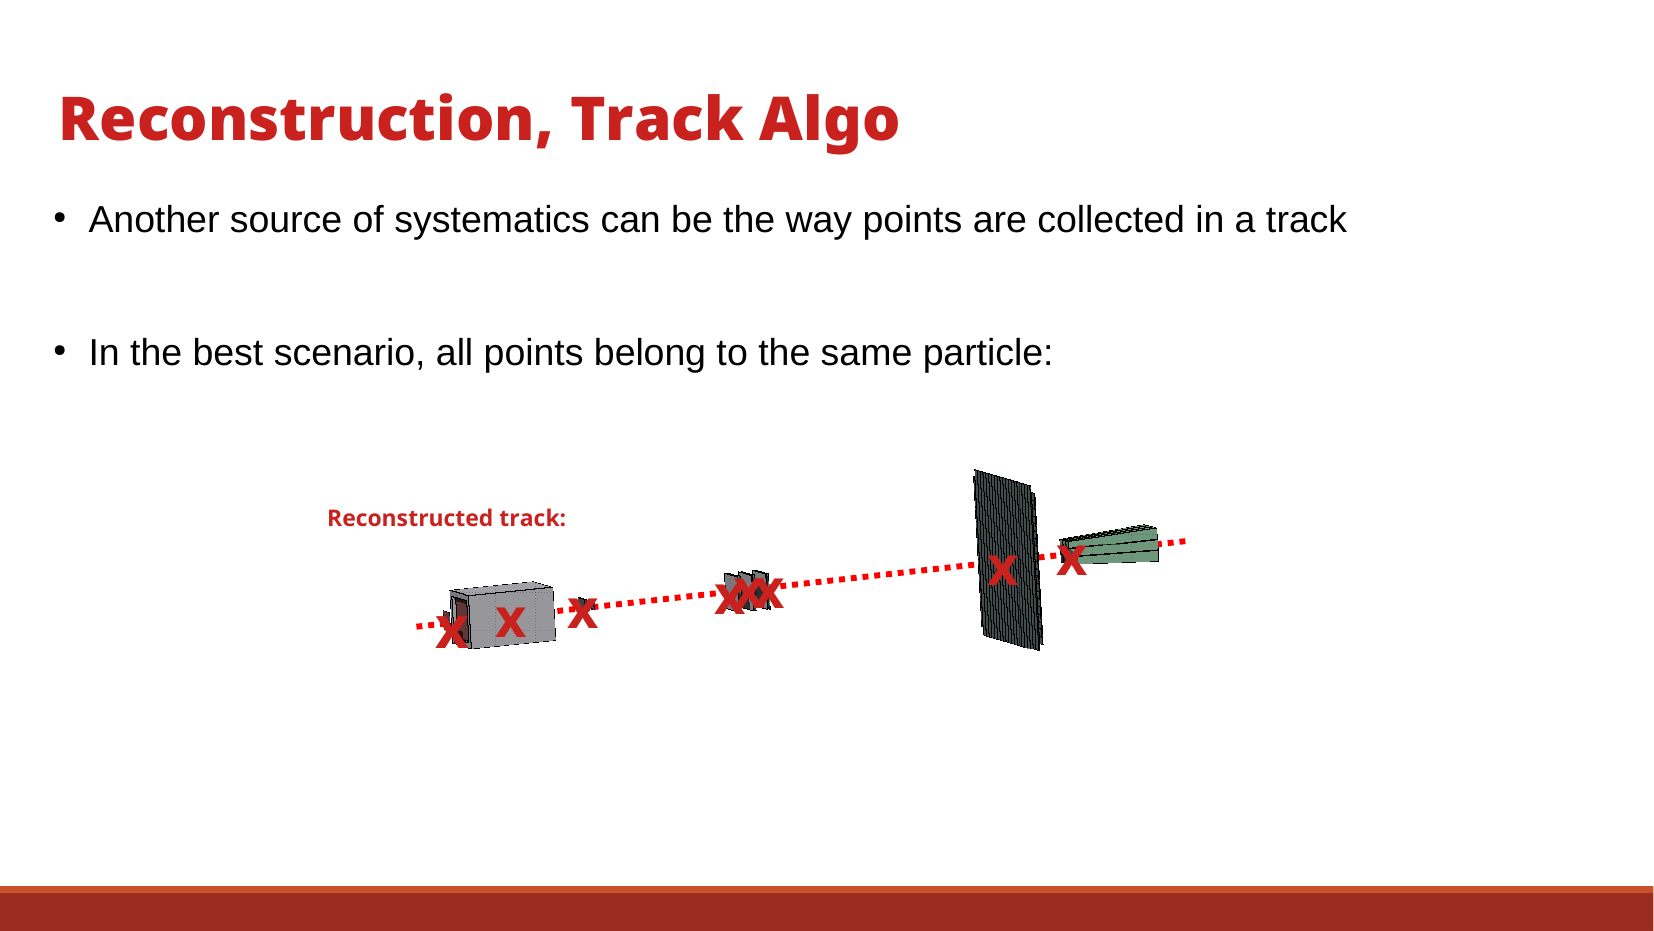

# Reconstruction, Track Algo
Another source of systematics can be the way points are collected in a track
In the best scenario, all points belong to the same particle:
Reconstructed track:
x
x
x
x
x
x
x
x